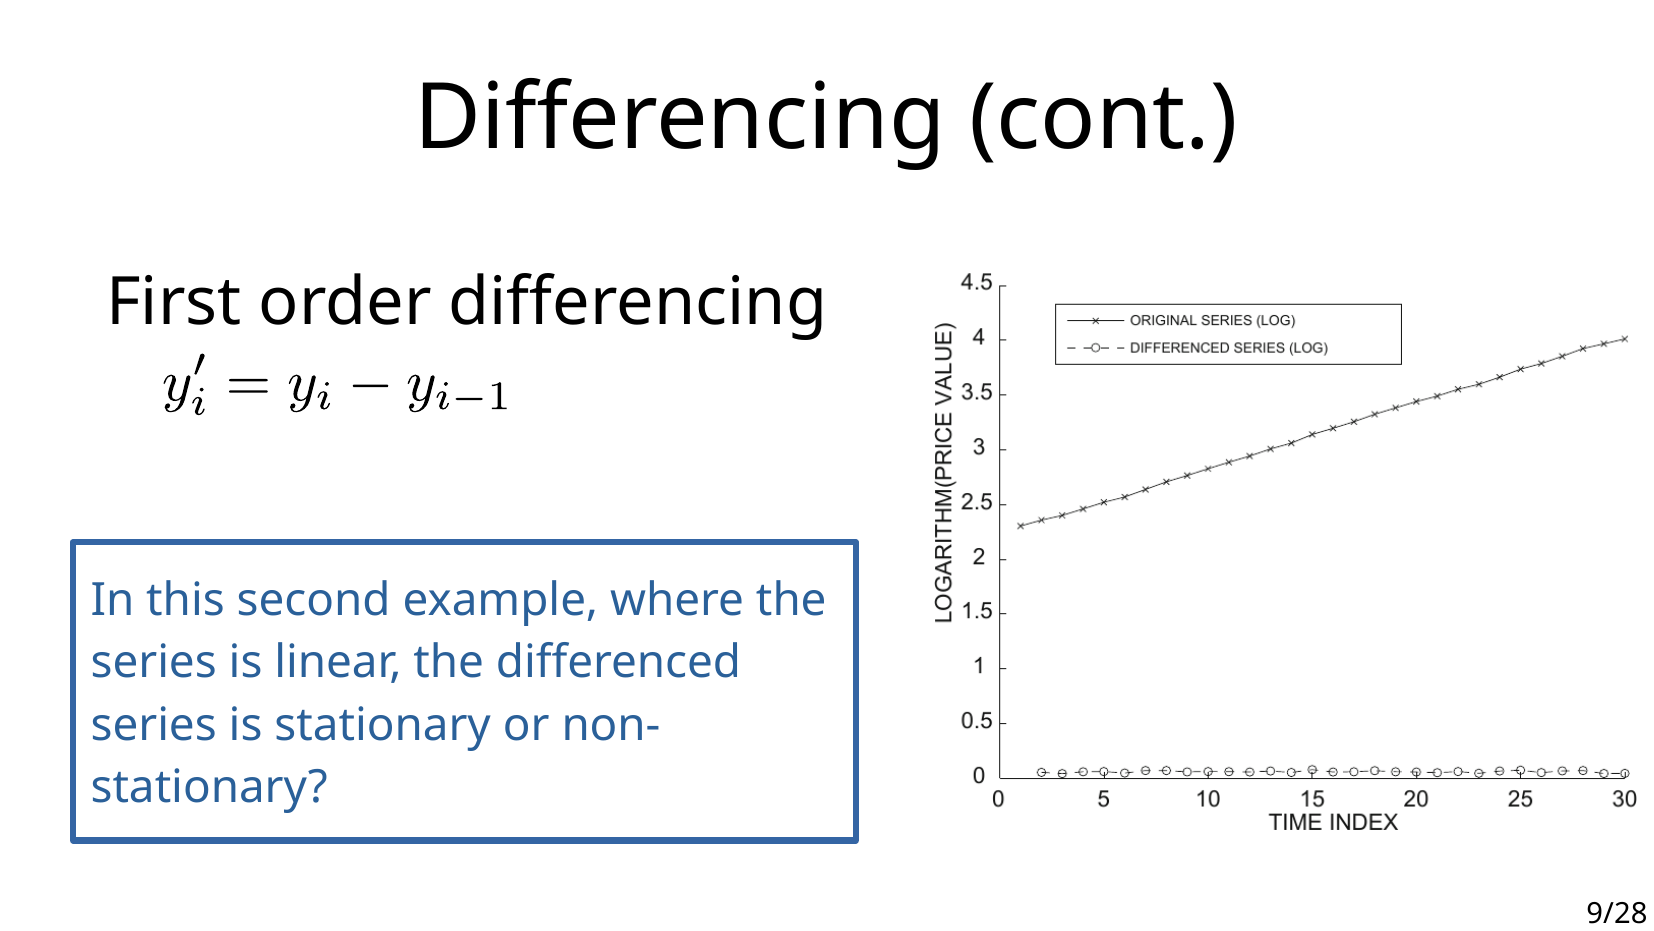

# Differencing (cont.)
First order differencing
In this second example, where the series is linear, the differenced series is stationary or non-stationary?
9